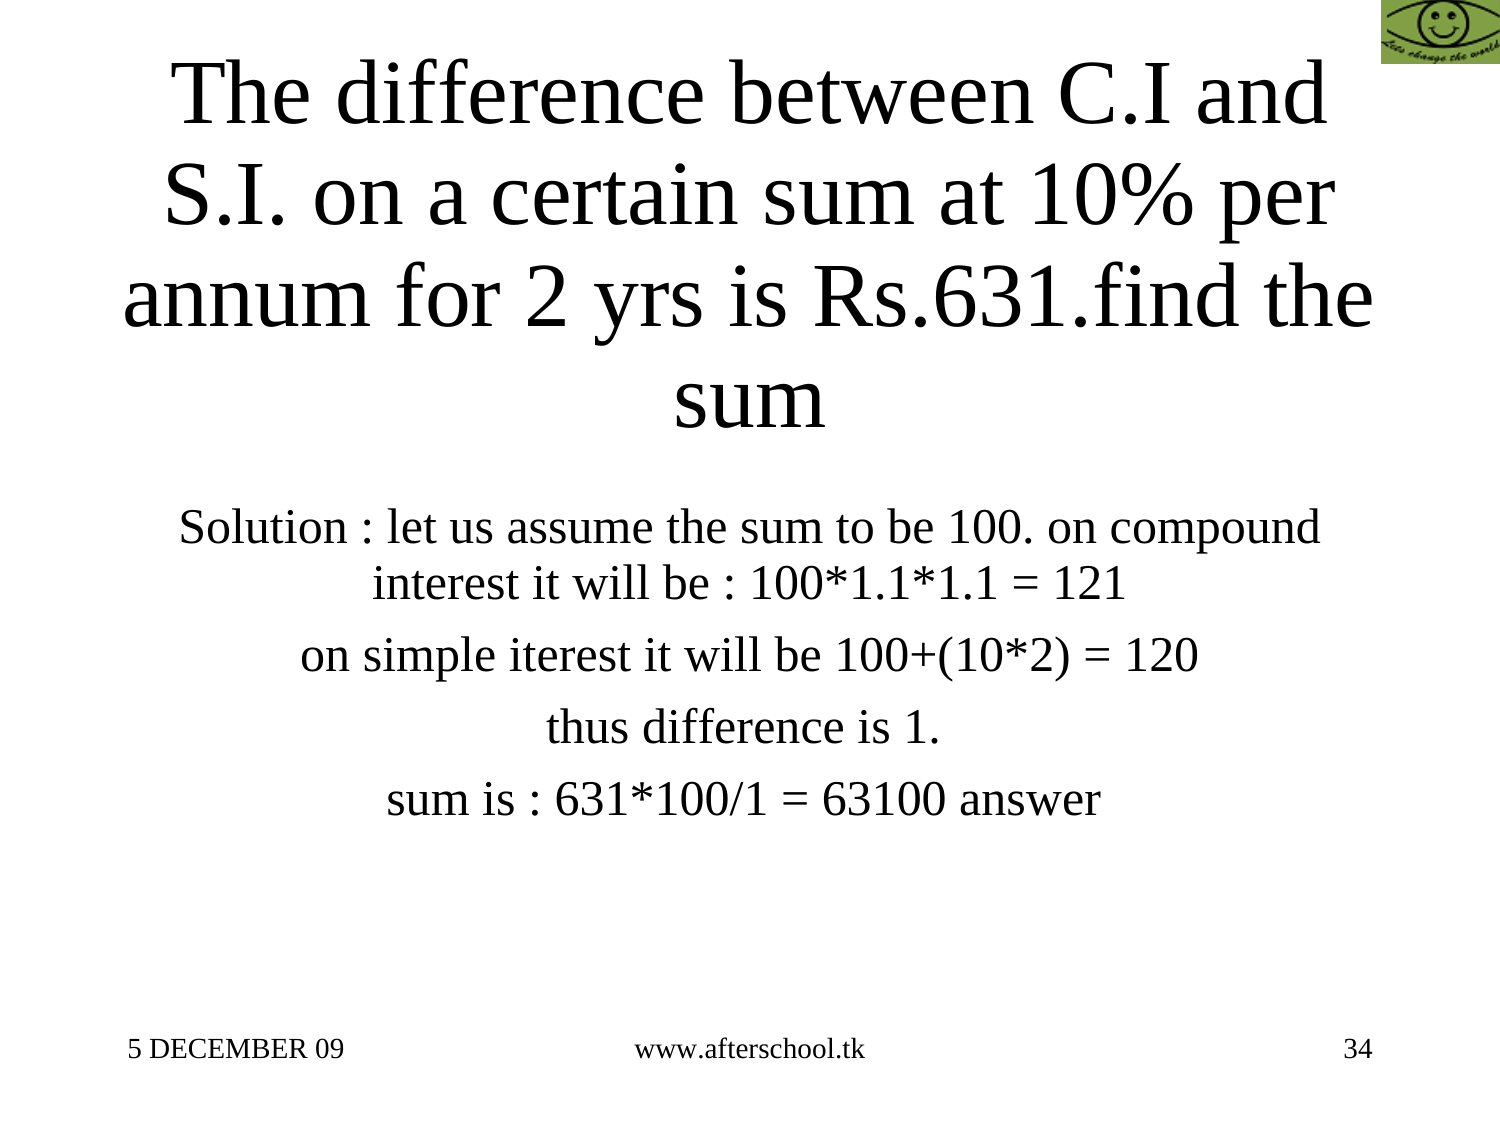

# The difference between C.I and S.I. on a certain sum at 10% per annum for 2 yrs is Rs.631.find the sum
Solution : let us assume the sum to be 100. on compound interest it will be : 100*1.1*1.1 = 121
on simple iterest it will be 100+(10*2) = 120
thus difference is 1.
sum is : 631*100/1 = 63100 answer
MFI Seminar Jain PG College
AFTERSCHOOOL centre for social entrepreneurship
34